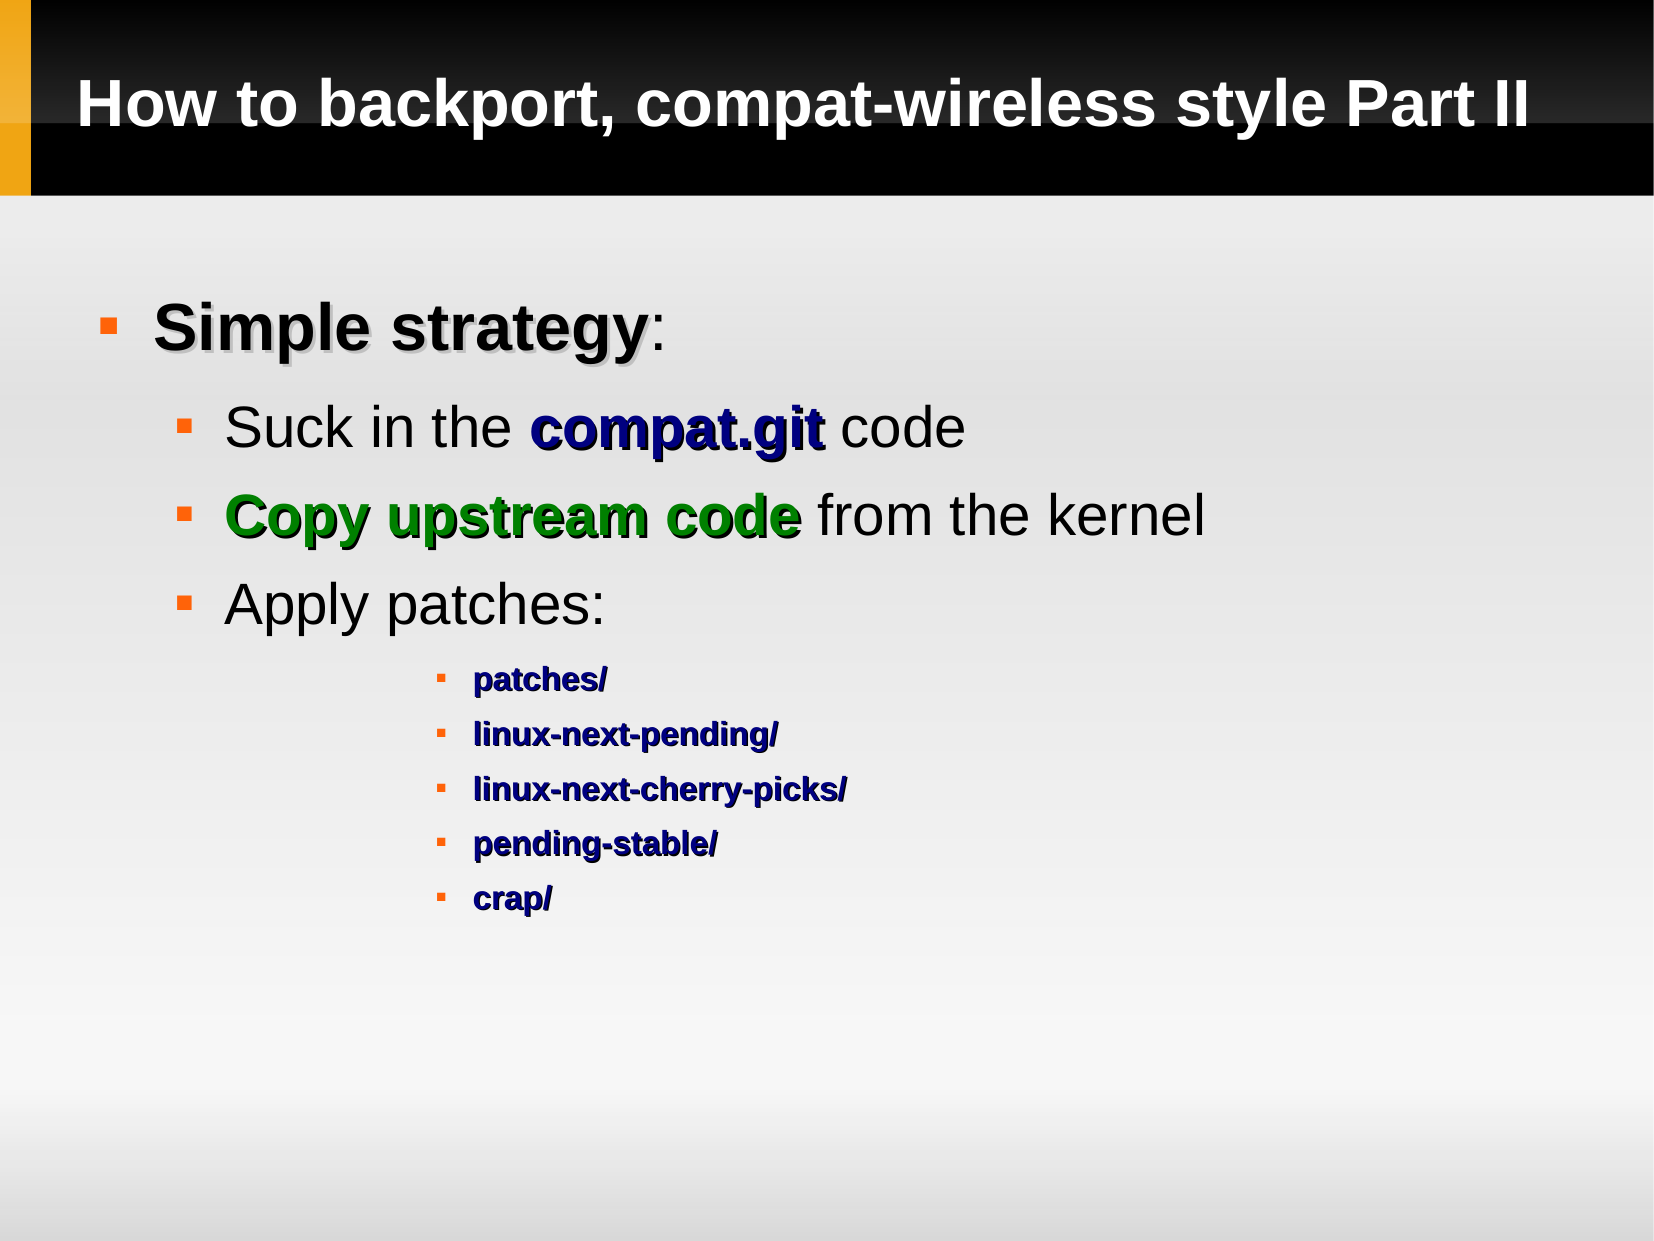

# How to backport, compat-wireless style Part II
Simple strategy:
Suck in the compat.git code
Copy upstream code from the kernel
Apply patches:
patches/
linux-next-pending/
linux-next-cherry-picks/
pending-stable/
crap/